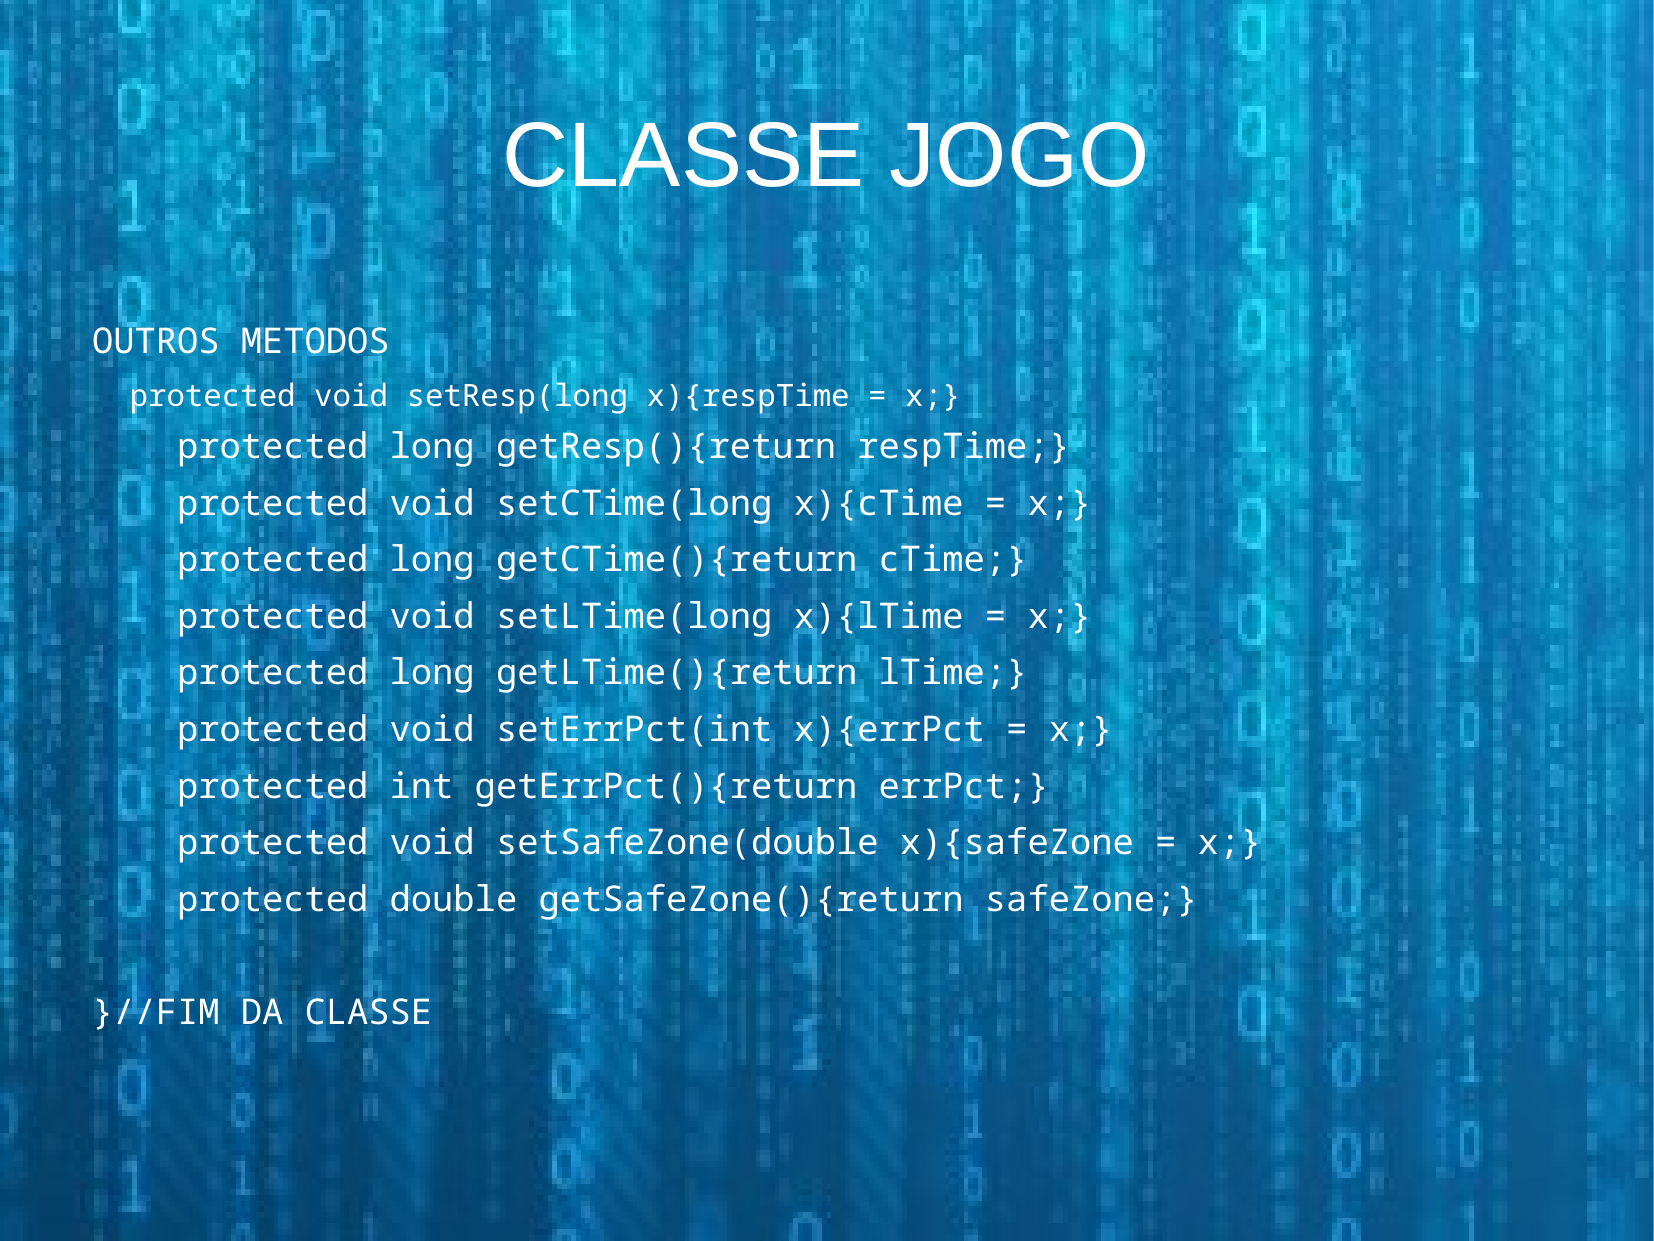

# CLASSE JOGO
OUTROS METODOS
protected void setResp(long x){respTime = x;}
 protected long getResp(){return respTime;}
 protected void setCTime(long x){cTime = x;}
 protected long getCTime(){return cTime;}
 protected void setLTime(long x){lTime = x;}
 protected long getLTime(){return lTime;}
 protected void setErrPct(int x){errPct = x;}
 protected int getErrPct(){return errPct;}
 protected void setSafeZone(double x){safeZone = x;}
 protected double getSafeZone(){return safeZone;}
}//FIM DA CLASSE